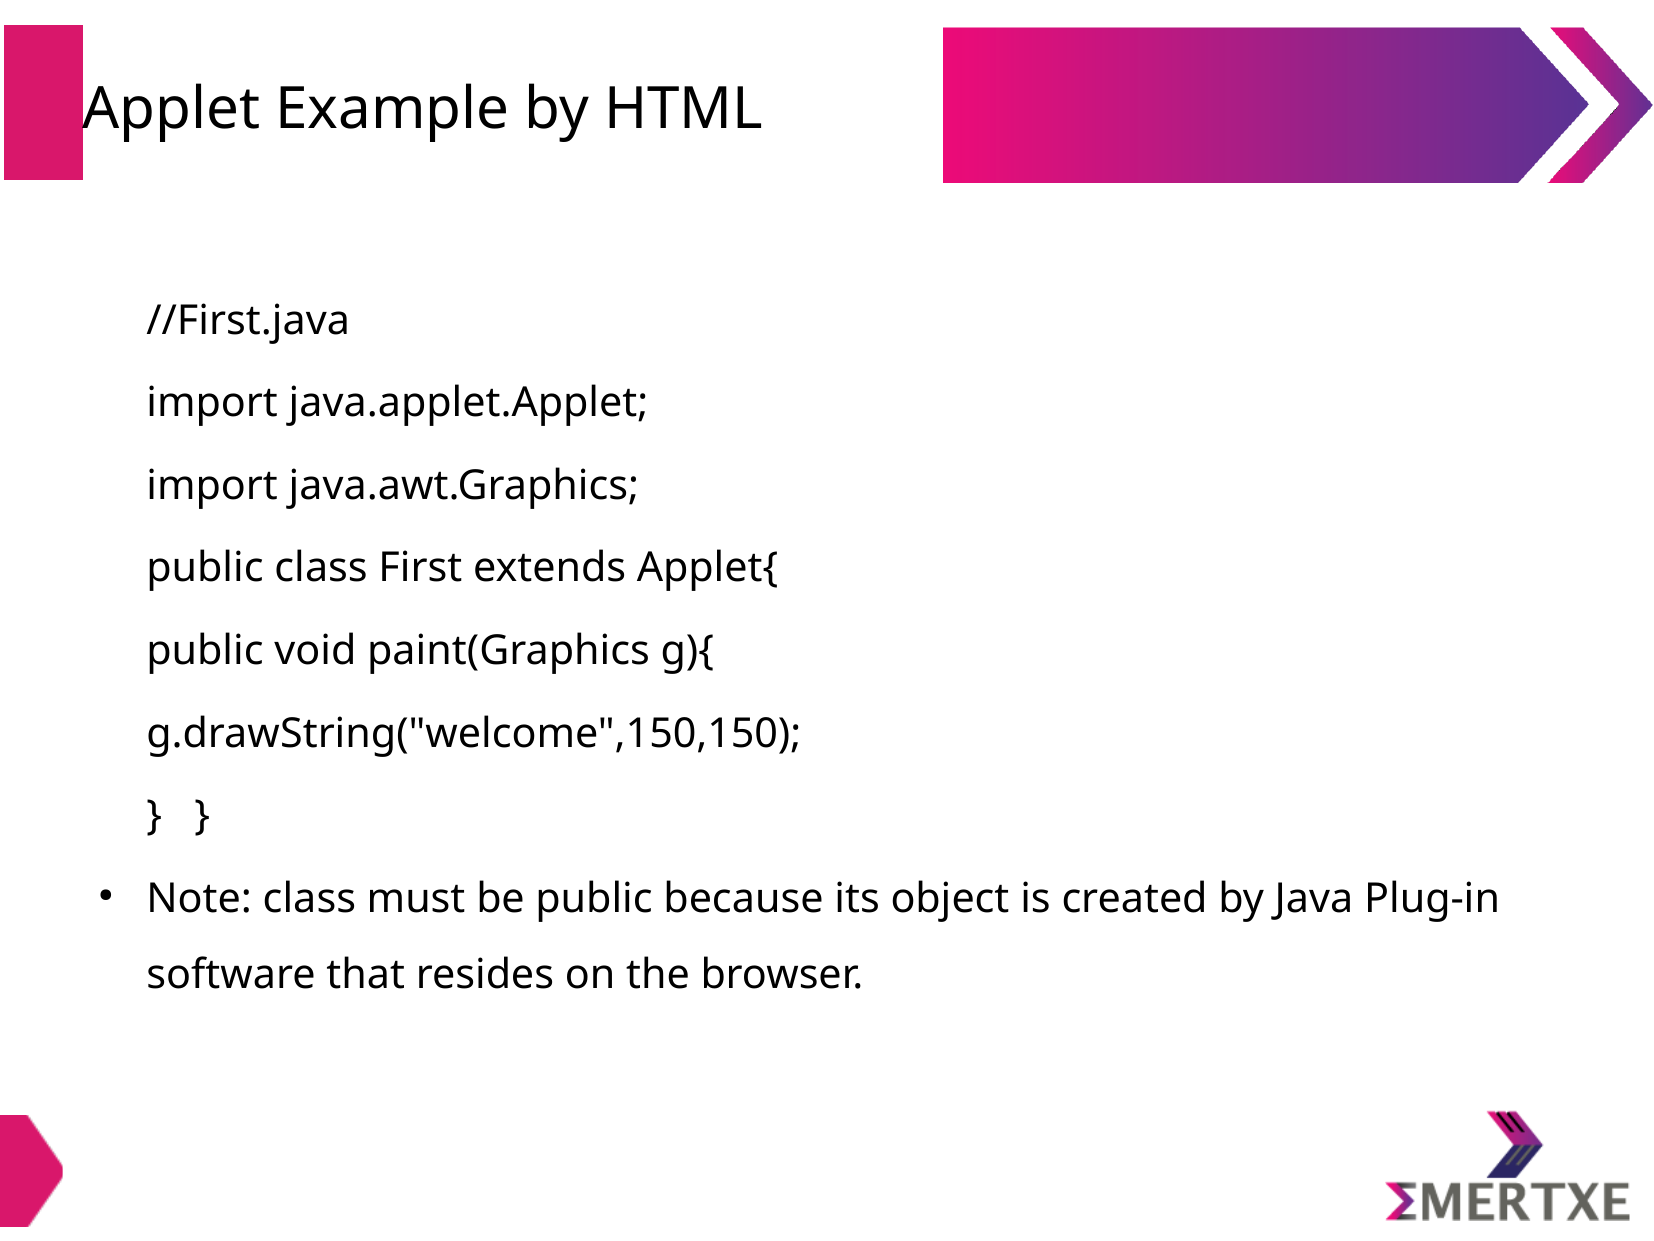

# Applet Example by HTML
//First.java
import java.applet.Applet;
import java.awt.Graphics;
public class First extends Applet{
public void paint(Graphics g){
g.drawString("welcome",150,150);
} }
Note: class must be public because its object is created by Java Plug-in software that resides on the browser.